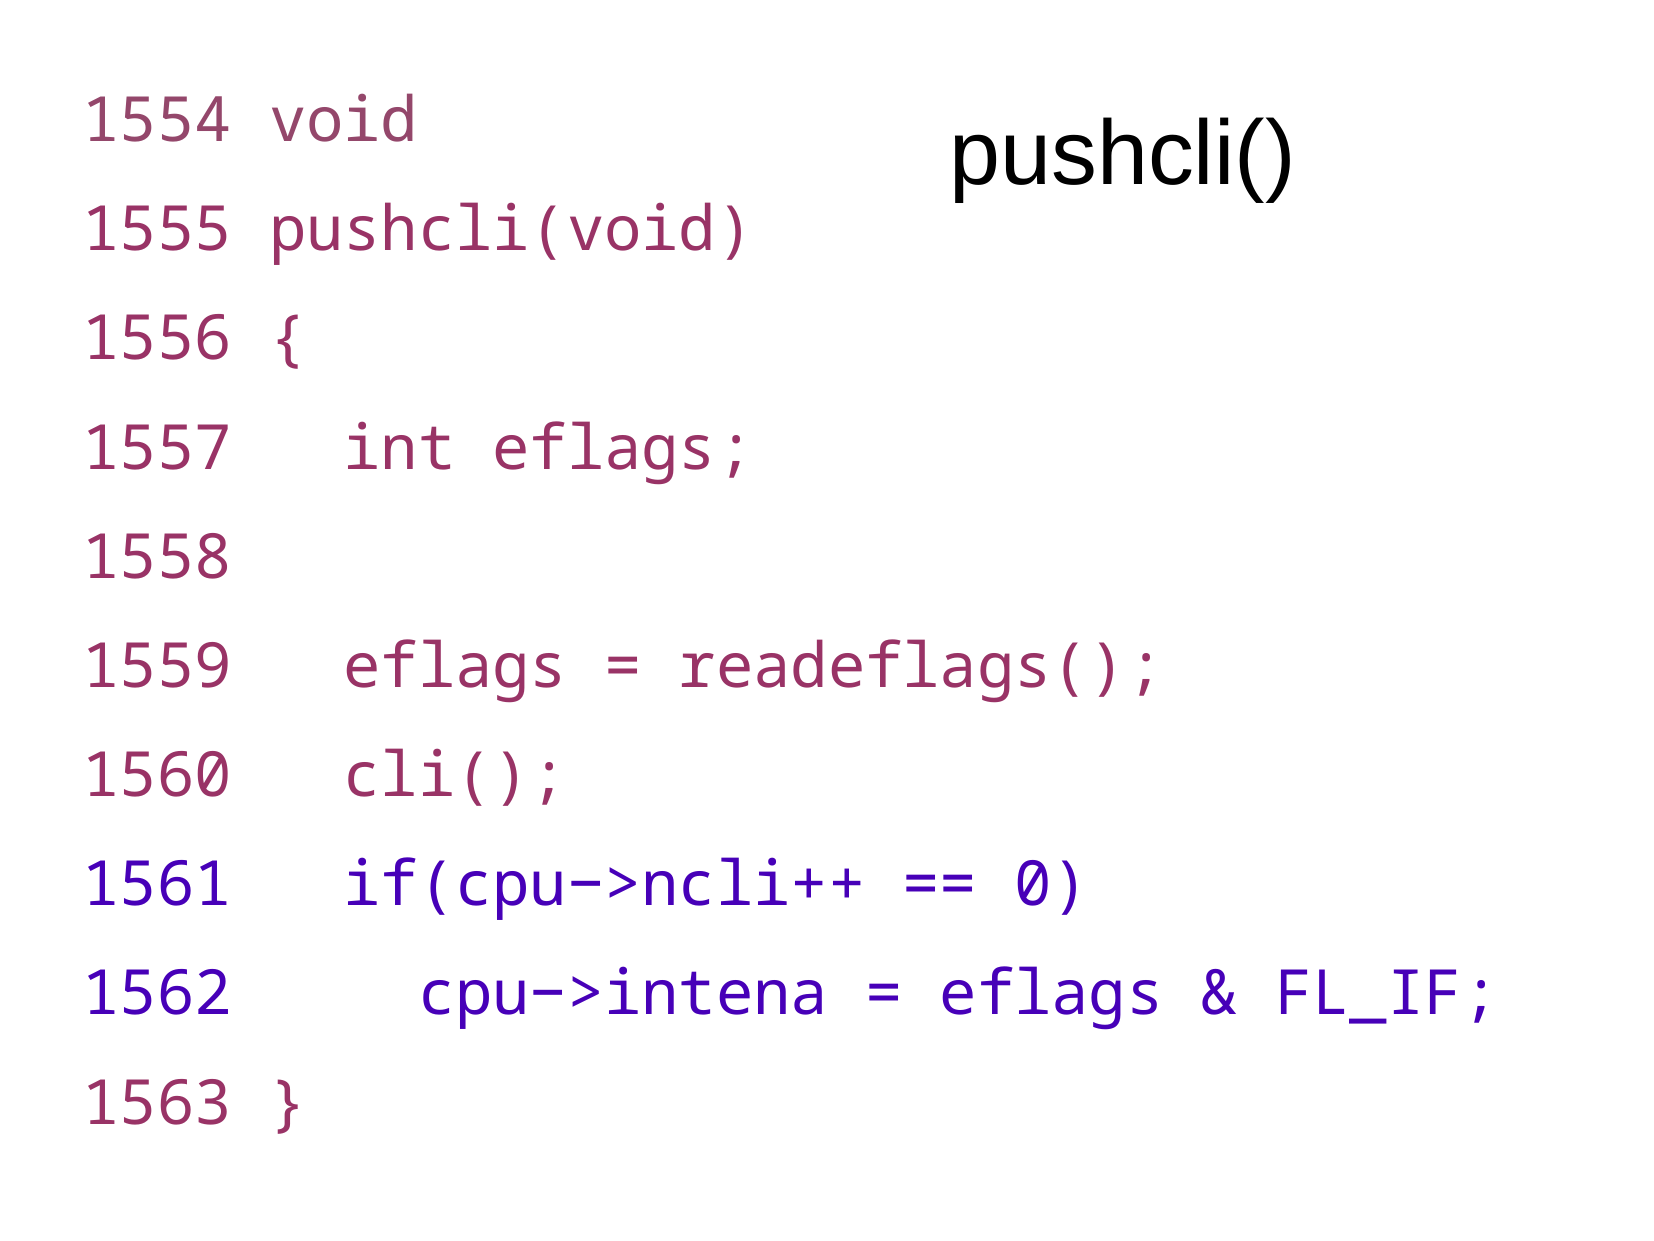

pushcli()
# 1554 void
1555 pushcli(void)
1556 {
1557 int eflags;
1558
1559 eflags = readeflags();
1560 cli();
1561 if(cpu−>ncli++ == 0)
1562 cpu−>intena = eflags & FL_IF;
1563 }